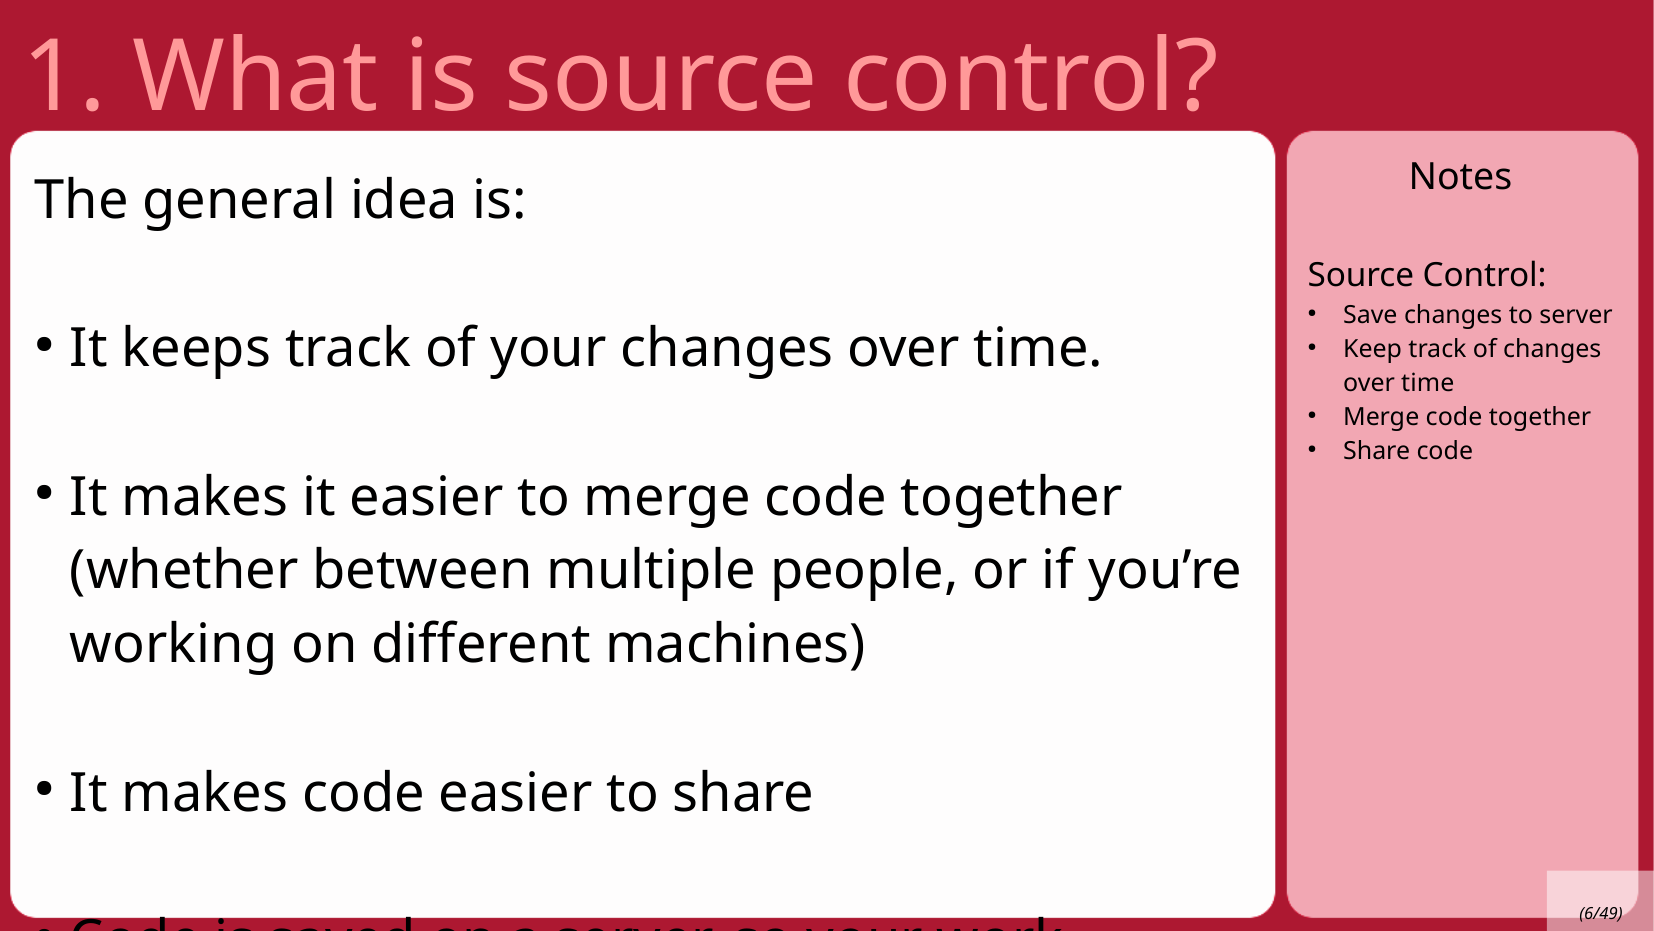

# 1. What is source control?
Notes
Source Control:
Save changes to server
Keep track of changes over time
Merge code together
Share code
The general idea is:
It keeps track of your changes over time.
It makes it easier to merge code together
(whether between multiple people, or if you’re working on different machines)
It makes code easier to share
Code is saved on a server, so your work shouldn’t get lost.